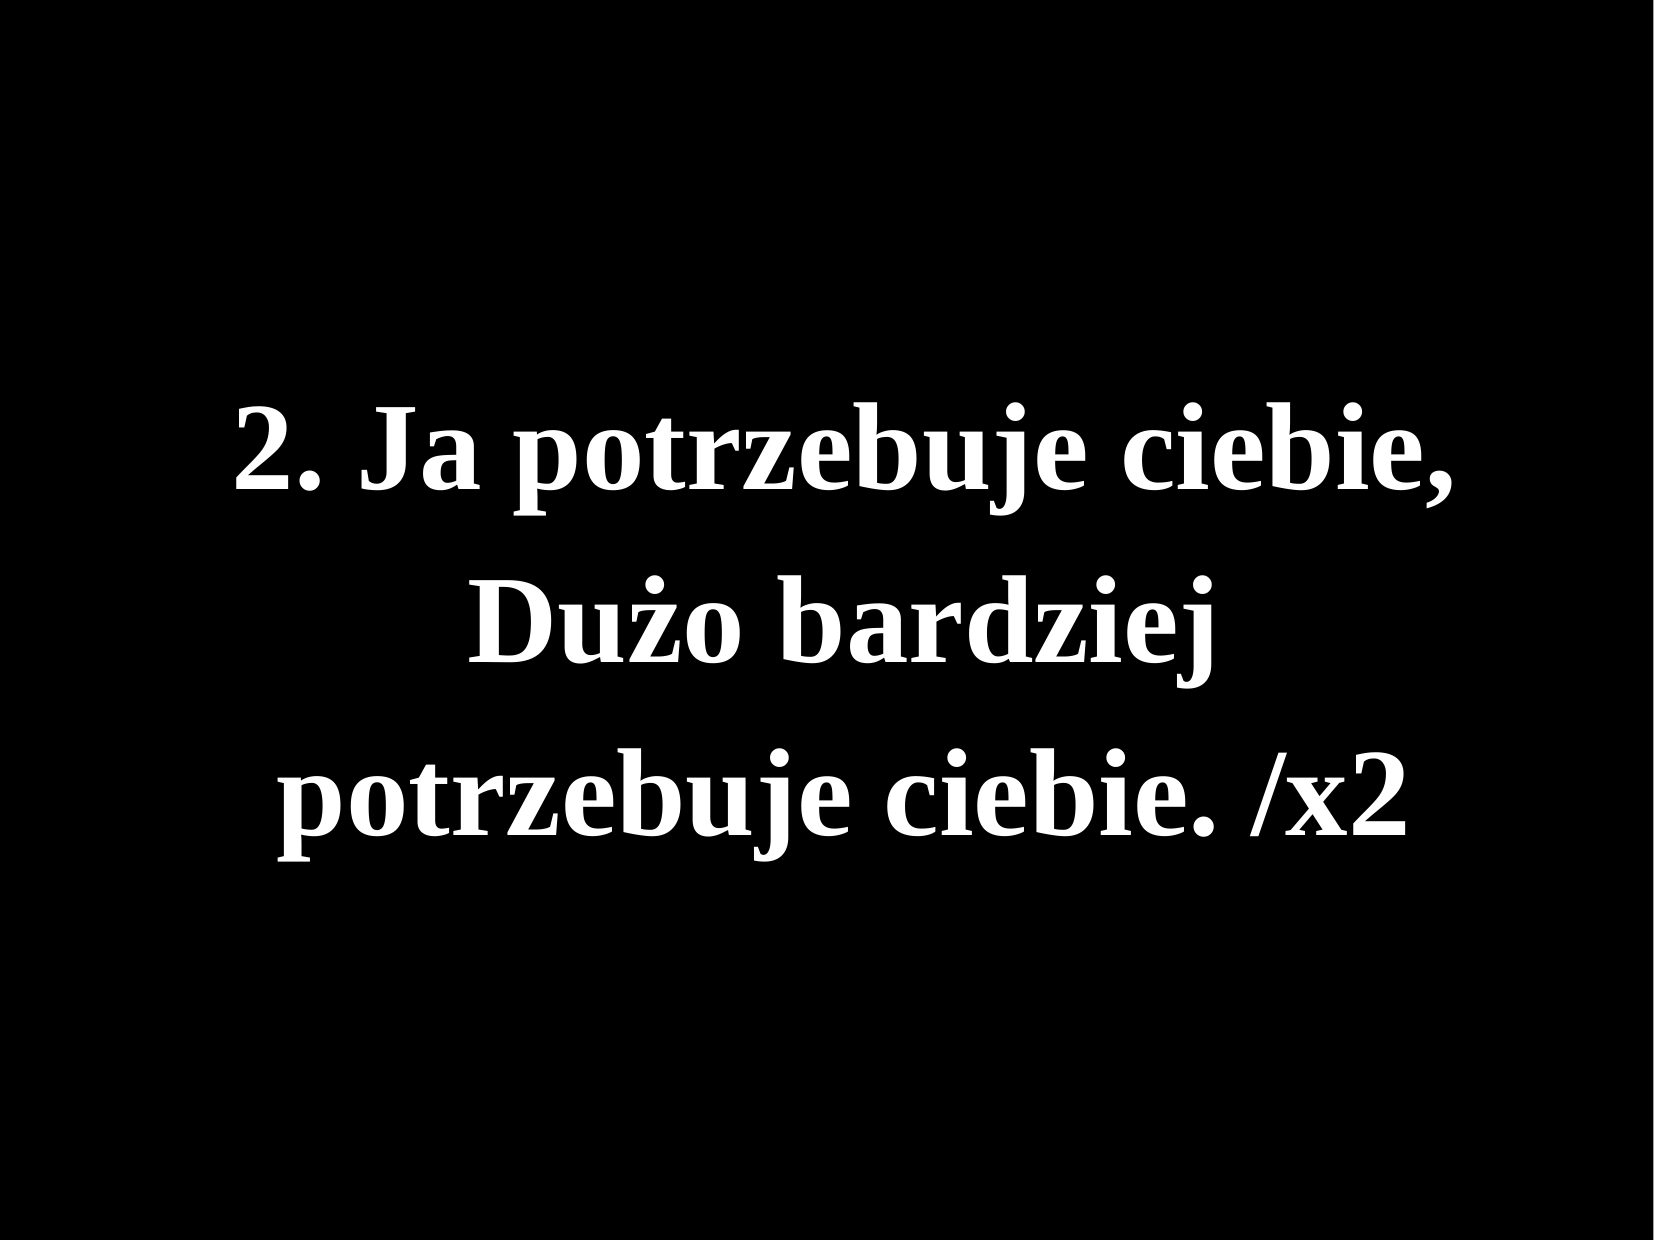

# 2. Ja potrzebuje ciebie,
ppp
Dużo bardziej
ppp
potrzebuje ciebie. /x2